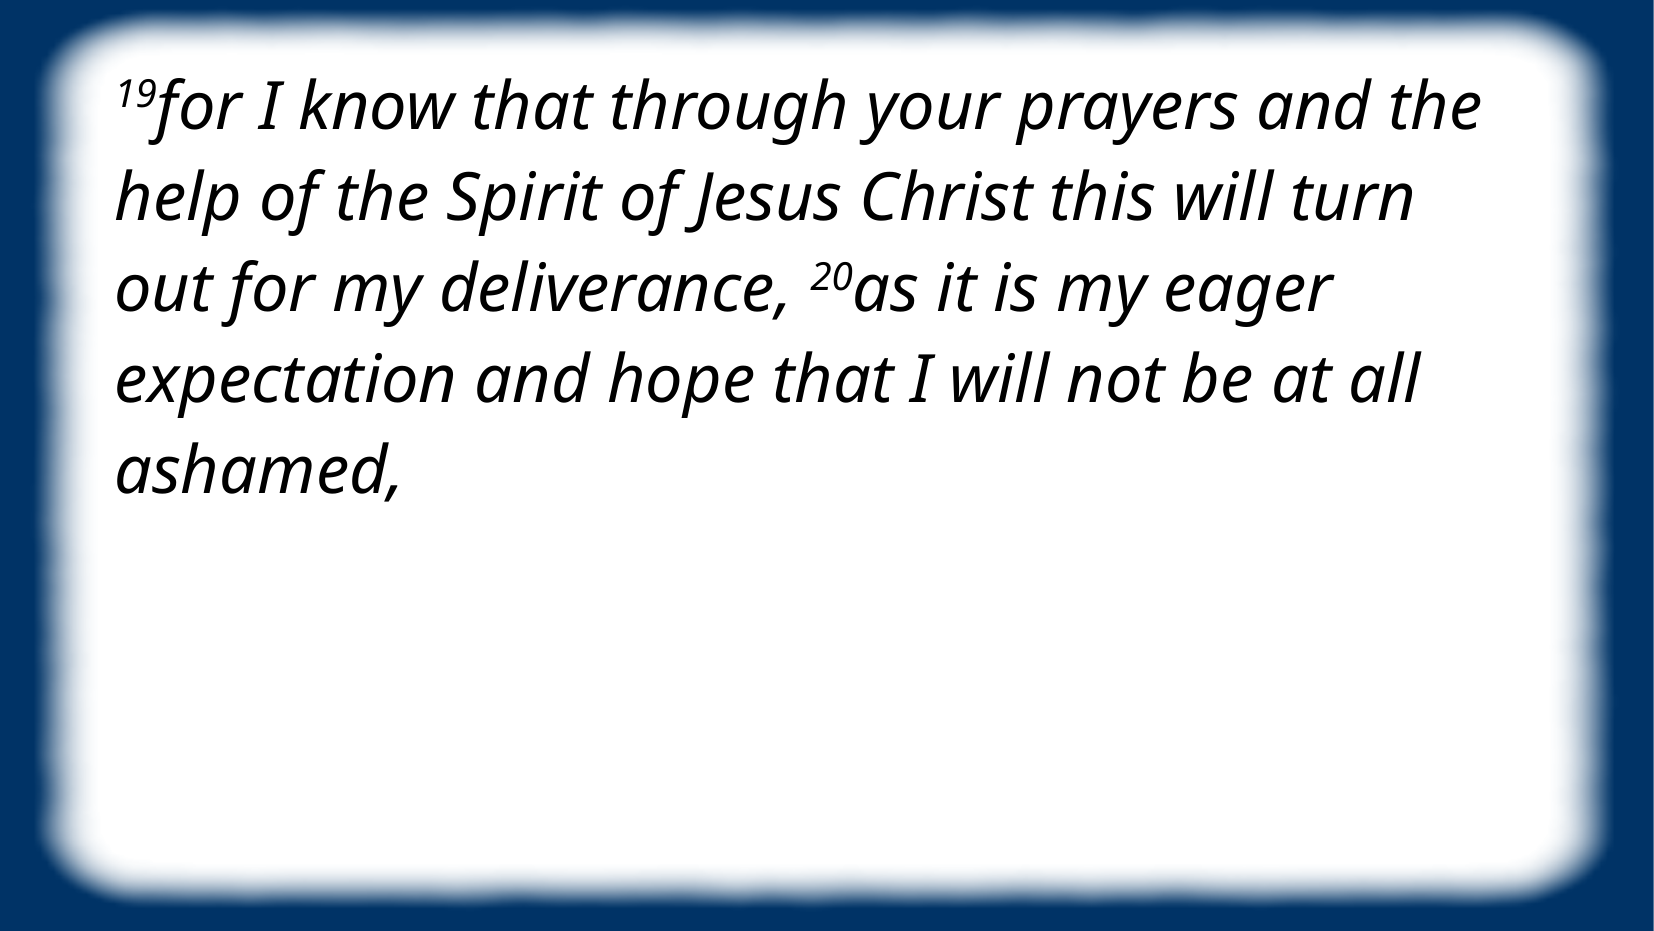

19for I know that through your prayers and the help of the Spirit of Jesus Christ this will turn out for my deliverance, 20as it is my eager expectation and hope that I will not be at all ashamed,